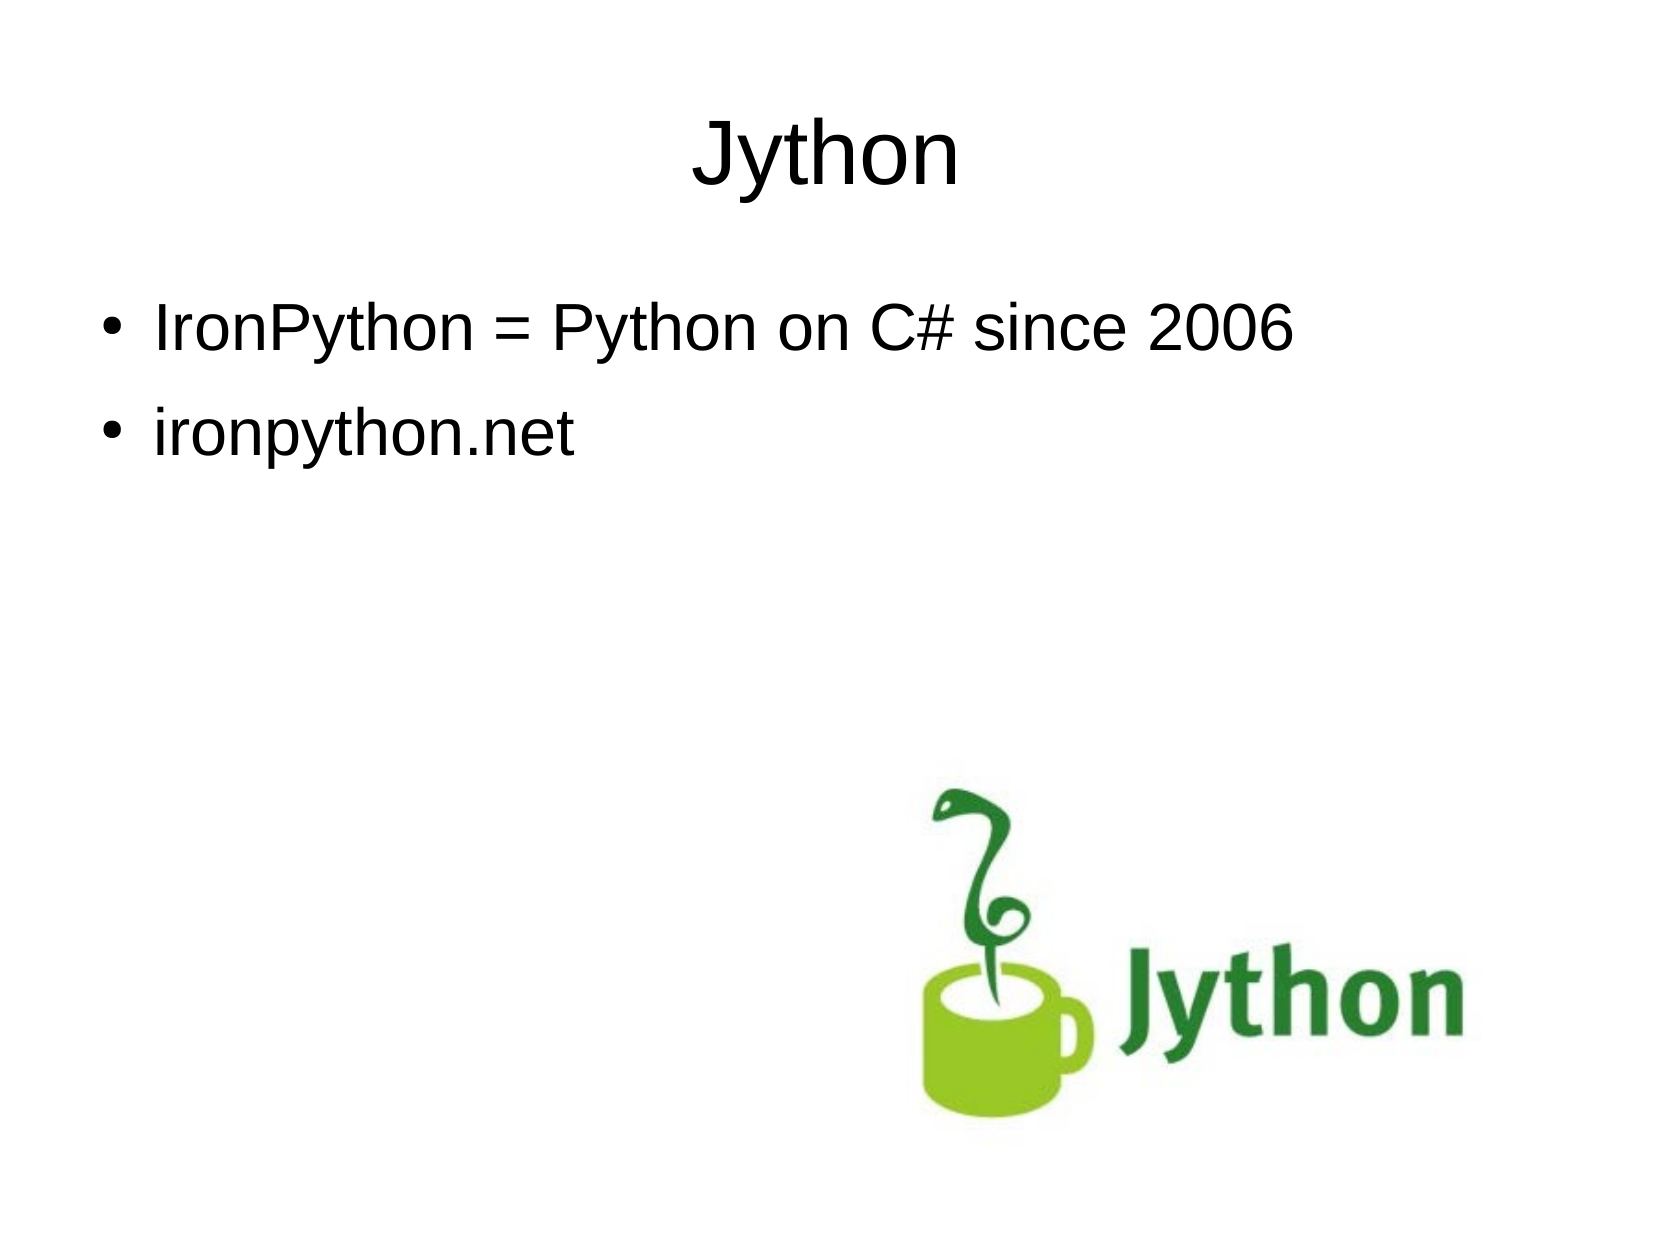

# Jython
IronPython = Python on C# since 2006
ironpython.net